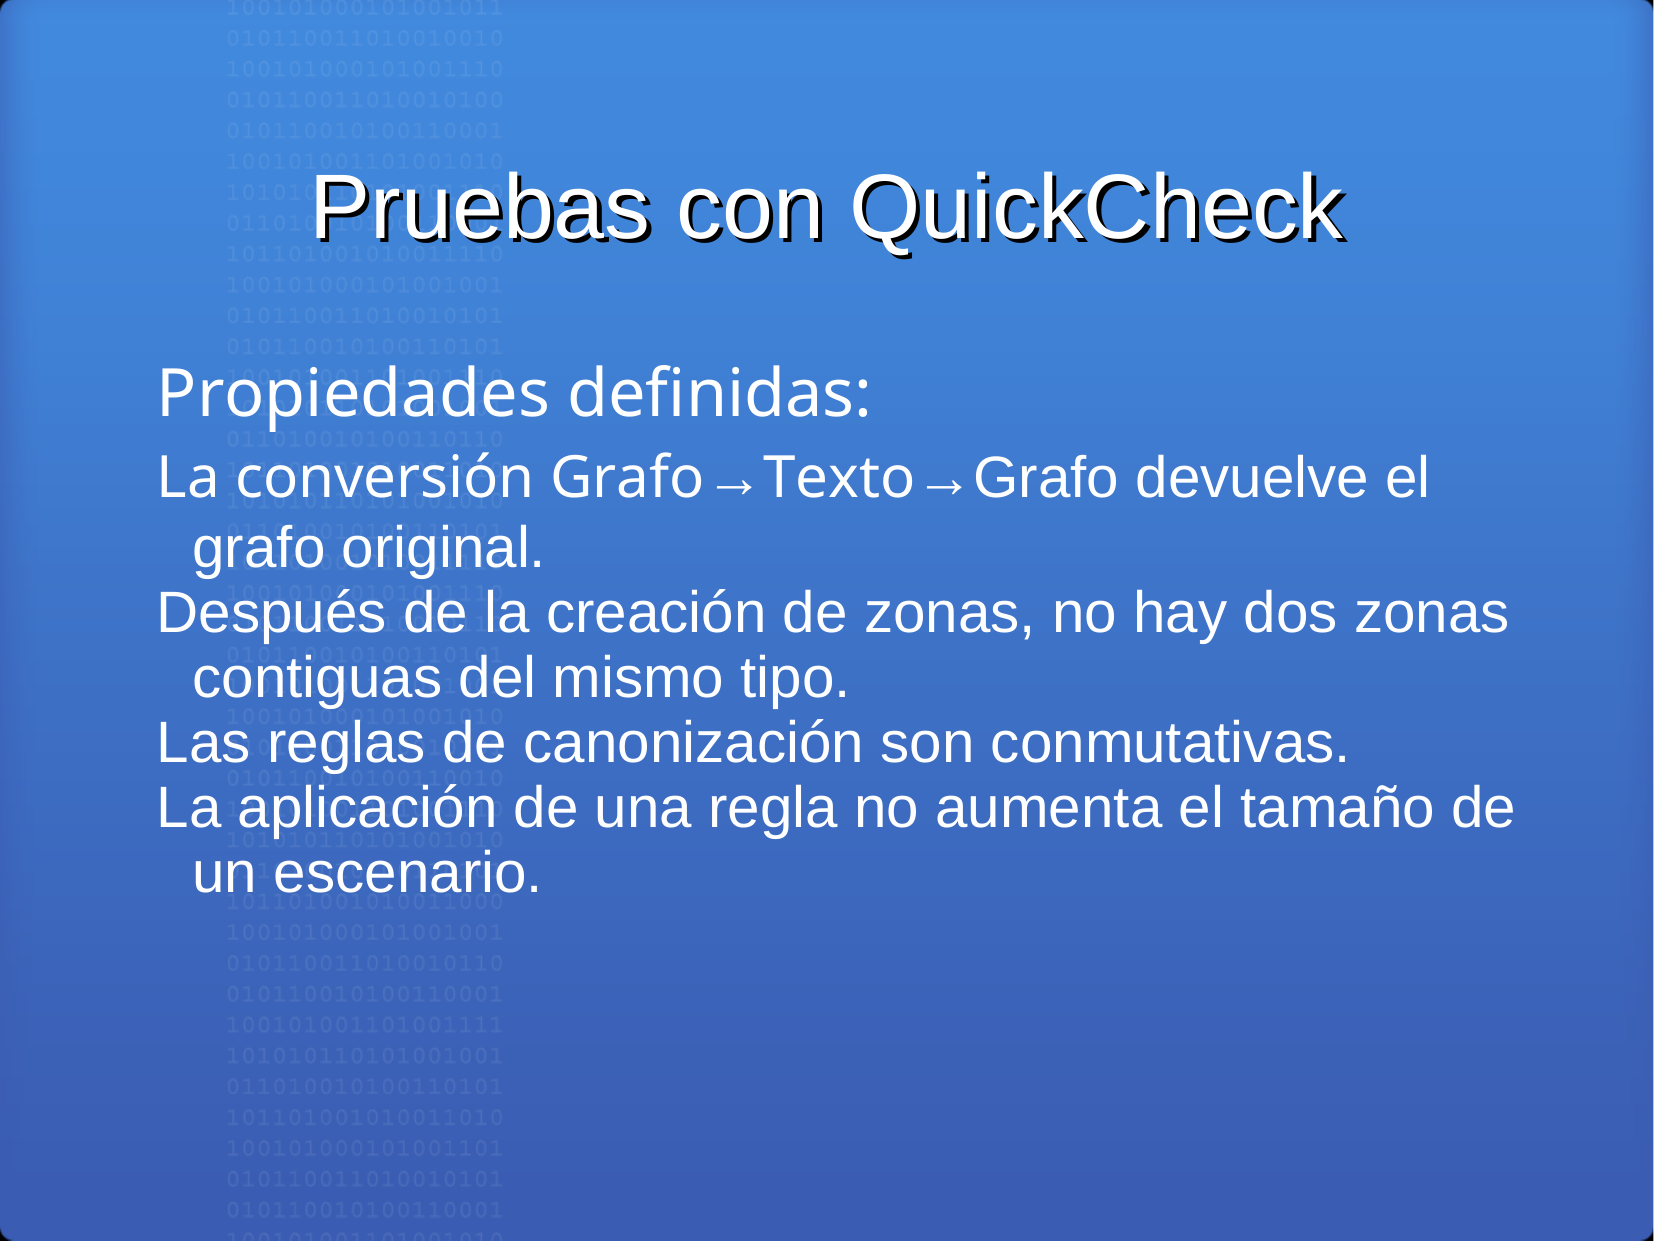

# Pruebas con QuickCheck
Propiedades definidas:
La conversión Grafo→Texto→Grafo devuelve el grafo original.
Después de la creación de zonas, no hay dos zonas contiguas del mismo tipo.
Las reglas de canonización son conmutativas.
La aplicación de una regla no aumenta el tamaño de un escenario.